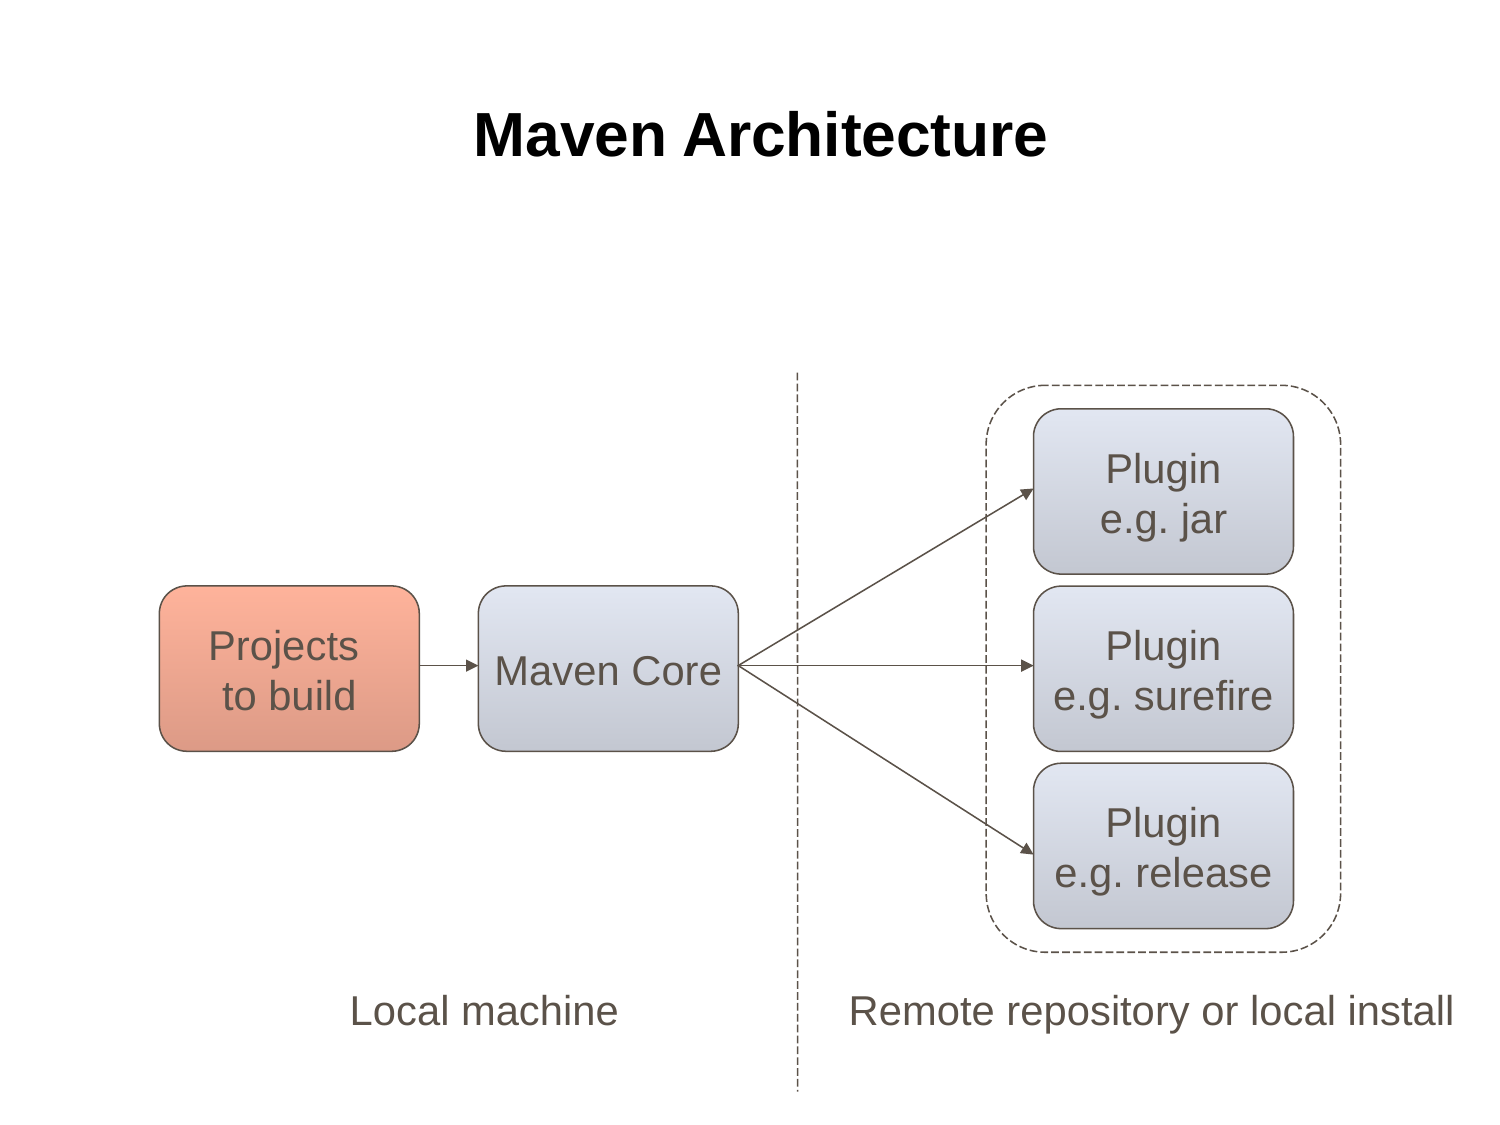

# Maven Architecture
Plugin
e.g. jar
Projects
to build
Maven Core
Plugin
e.g. surefire
Plugin
e.g. release
Local machine
Remote repository or local install